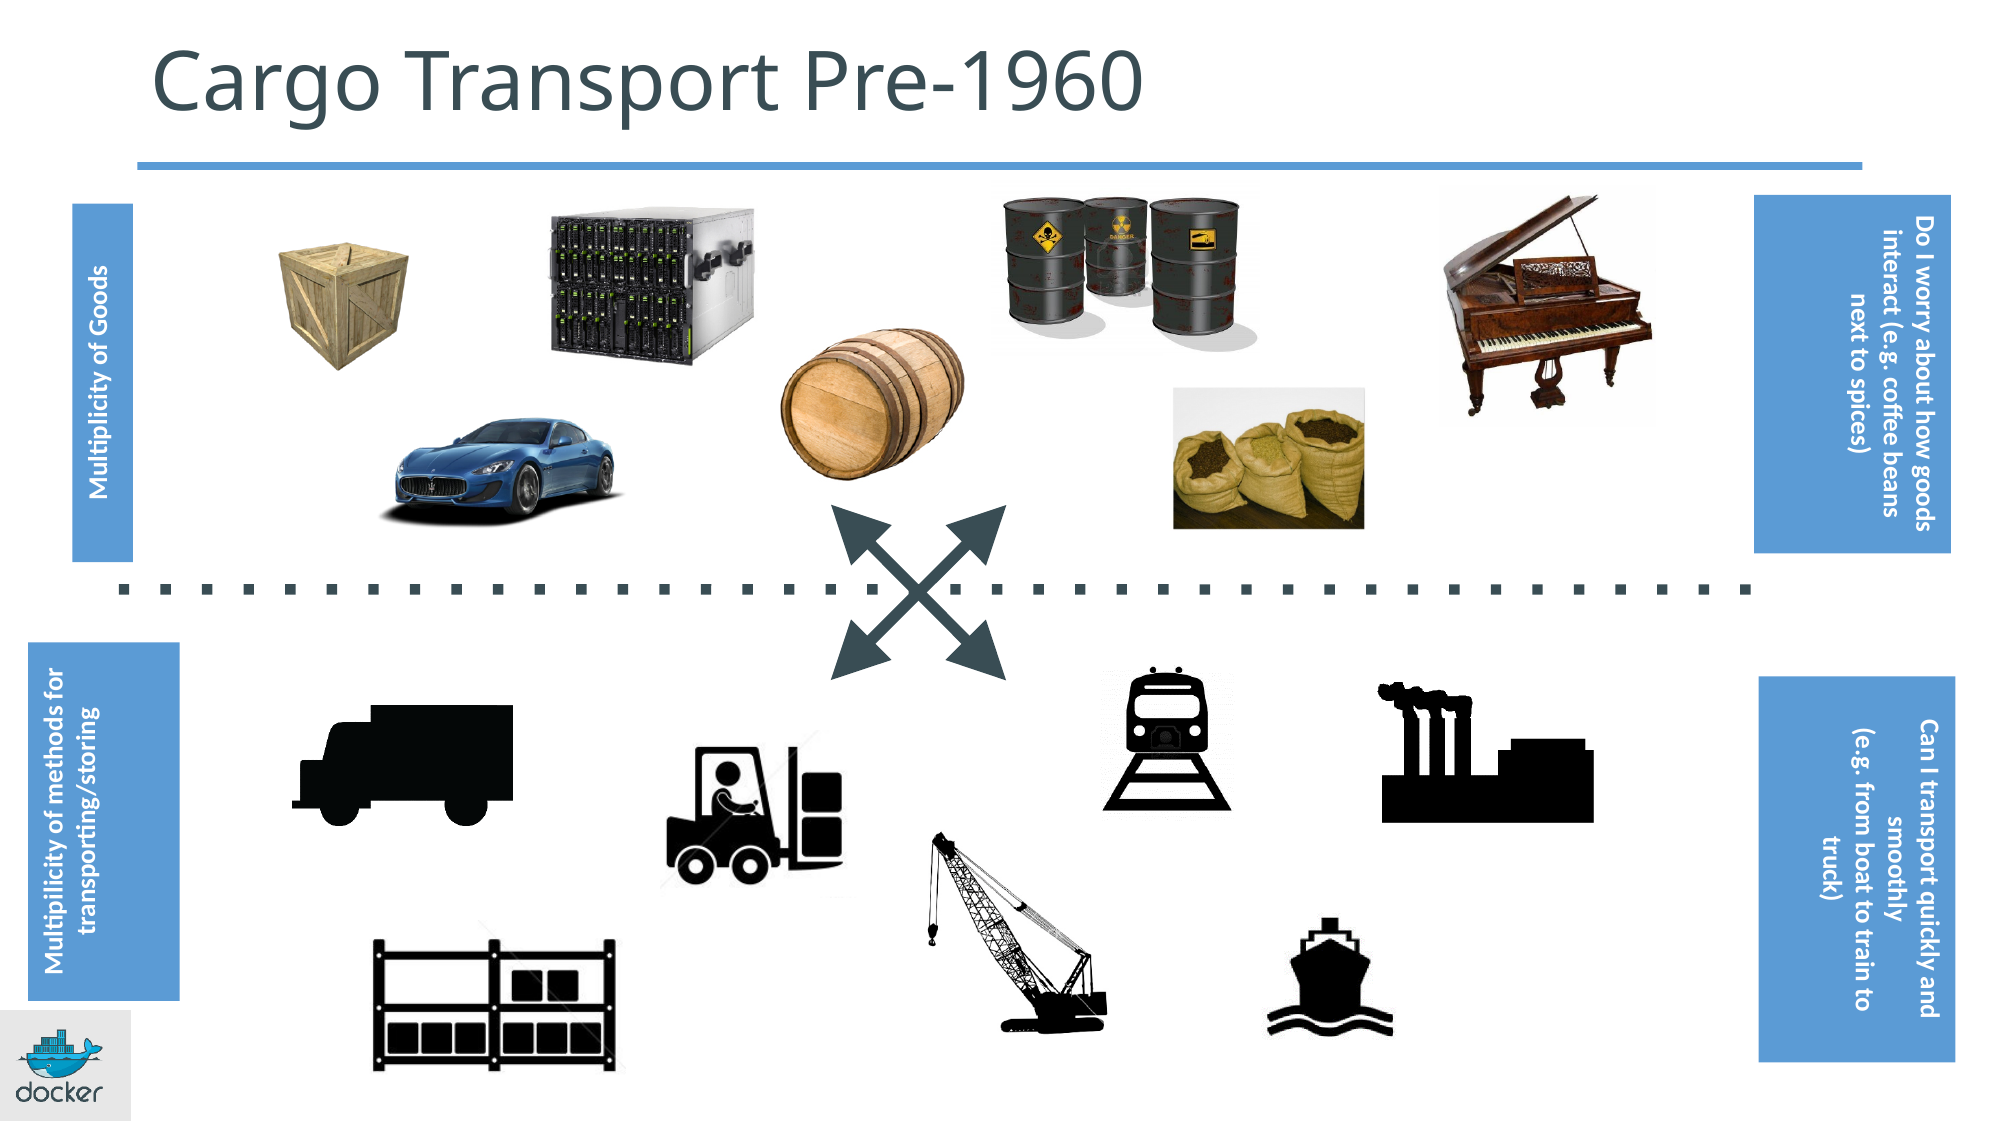

# Cargo Transport Pre-1960
Do I worry about how goods interact (e.g. coffee beans next to spices)
Multiplicity of Goods
Multipilicity of methods for transporting/storing
Can I transport quickly and smoothly
(e.g. from boat to train to truck)